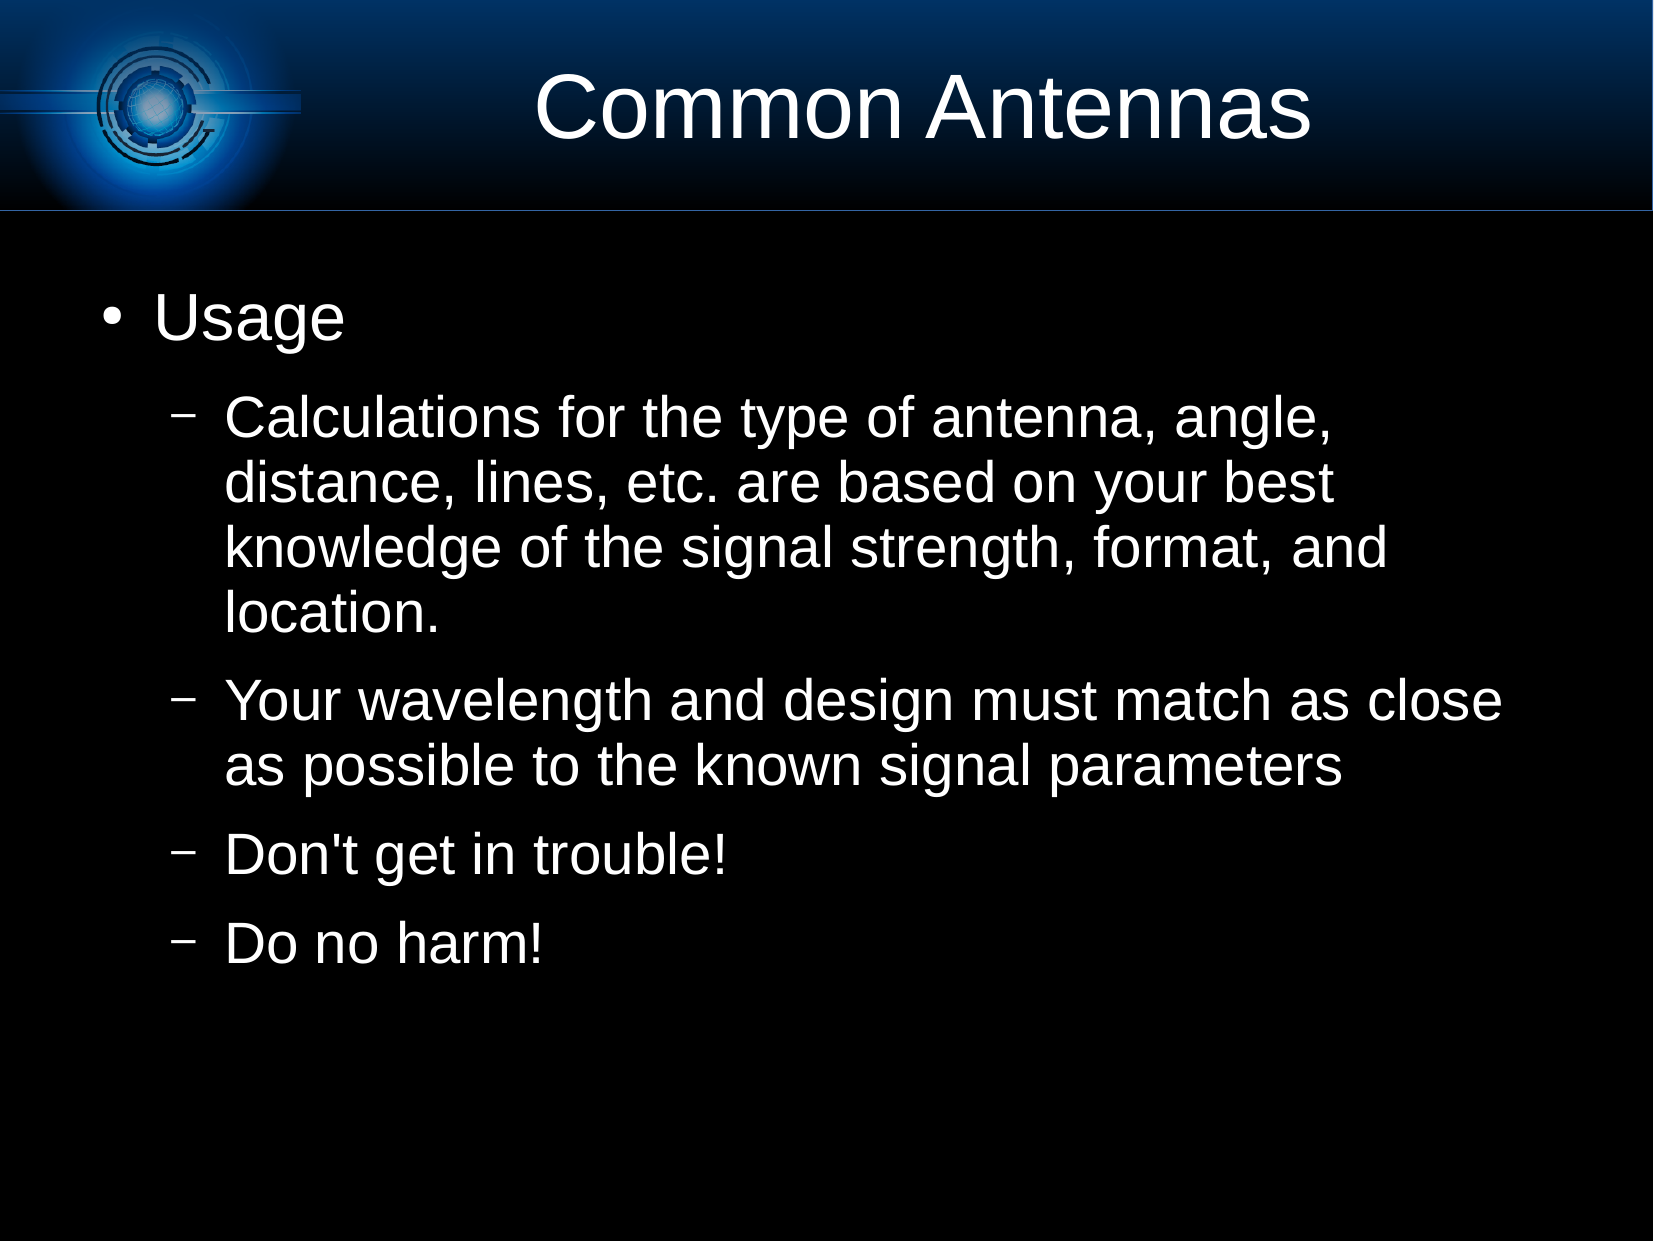

# Common Antennas
Usage
Calculations for the type of antenna, angle, distance, lines, etc. are based on your best knowledge of the signal strength, format, and location.
Your wavelength and design must match as close as possible to the known signal parameters
Don't get in trouble!
Do no harm!